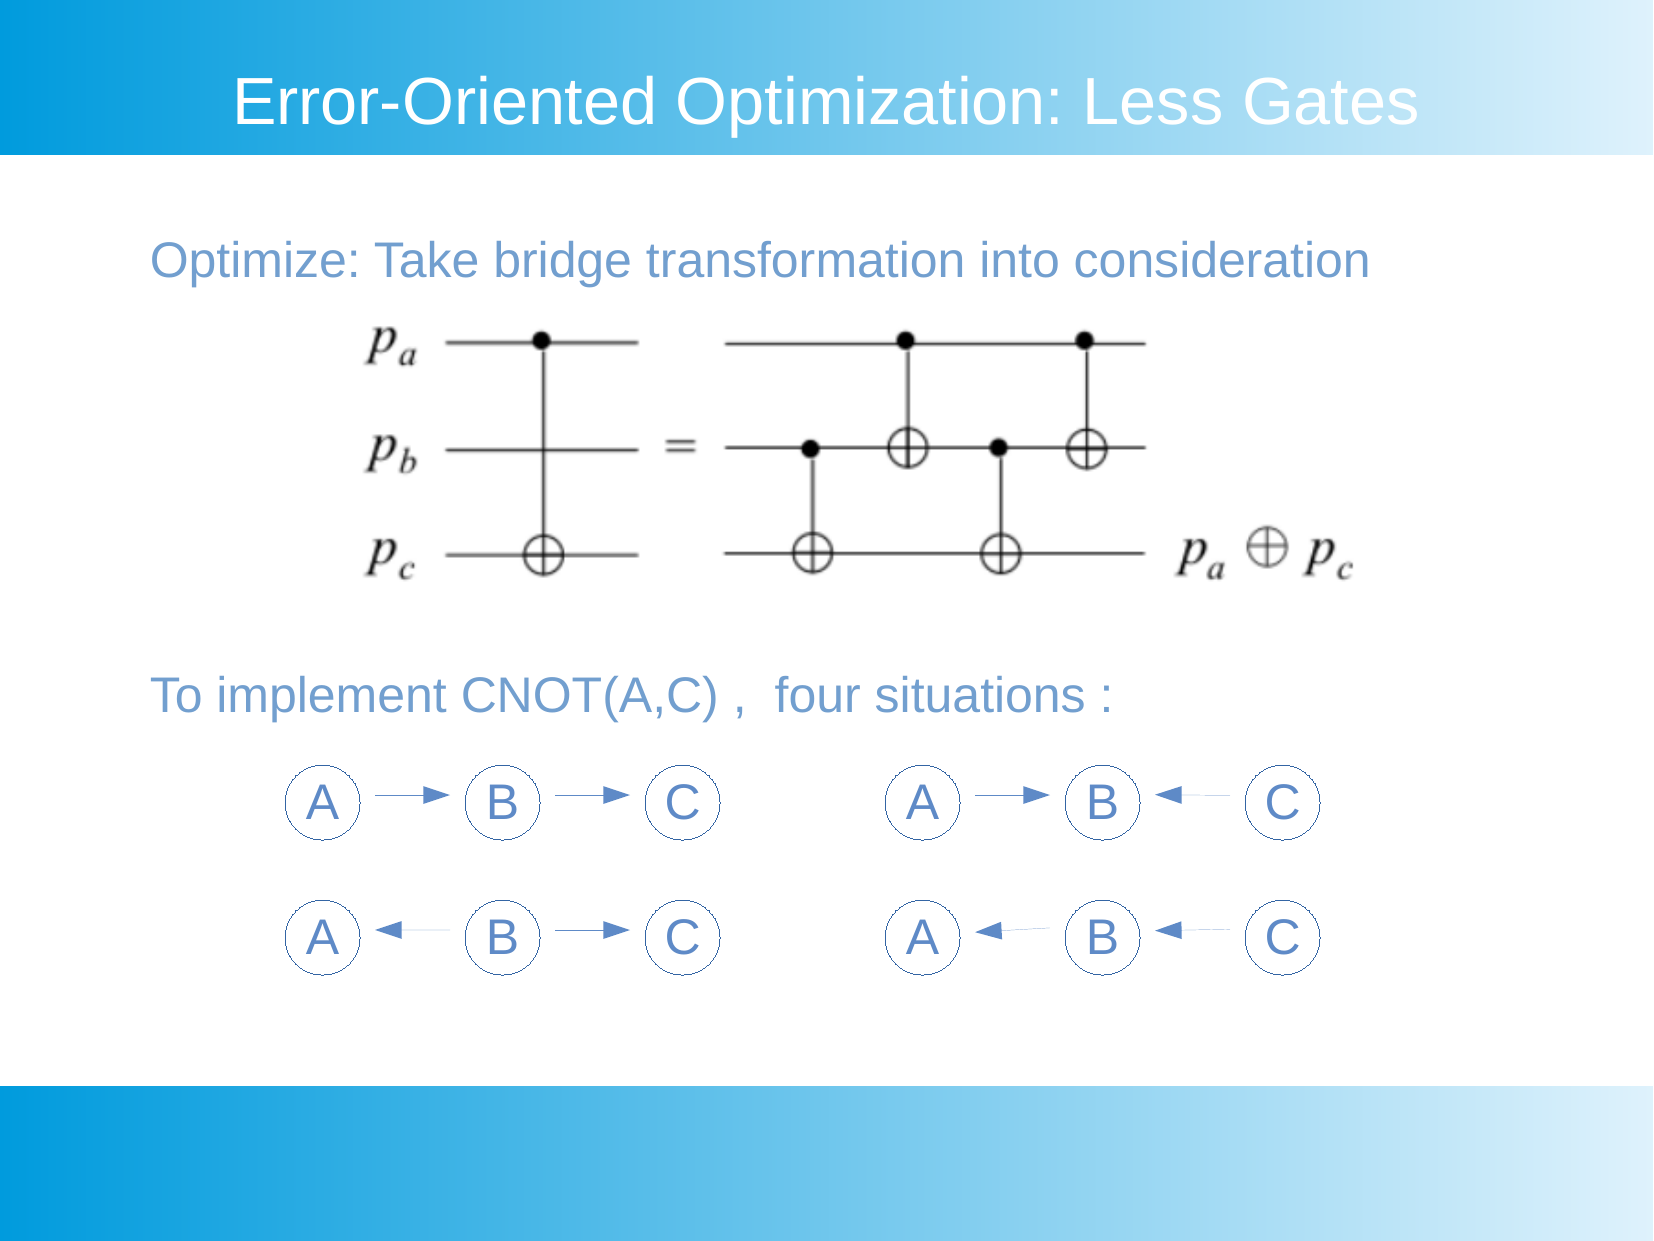

# Error-Oriented Optimization: Less Gates
Optimize: Take bridge transformation into consideration
To implement CNOT(A,C) , four situations :
A
B
C
A
B
C
A
B
C
A
B
C